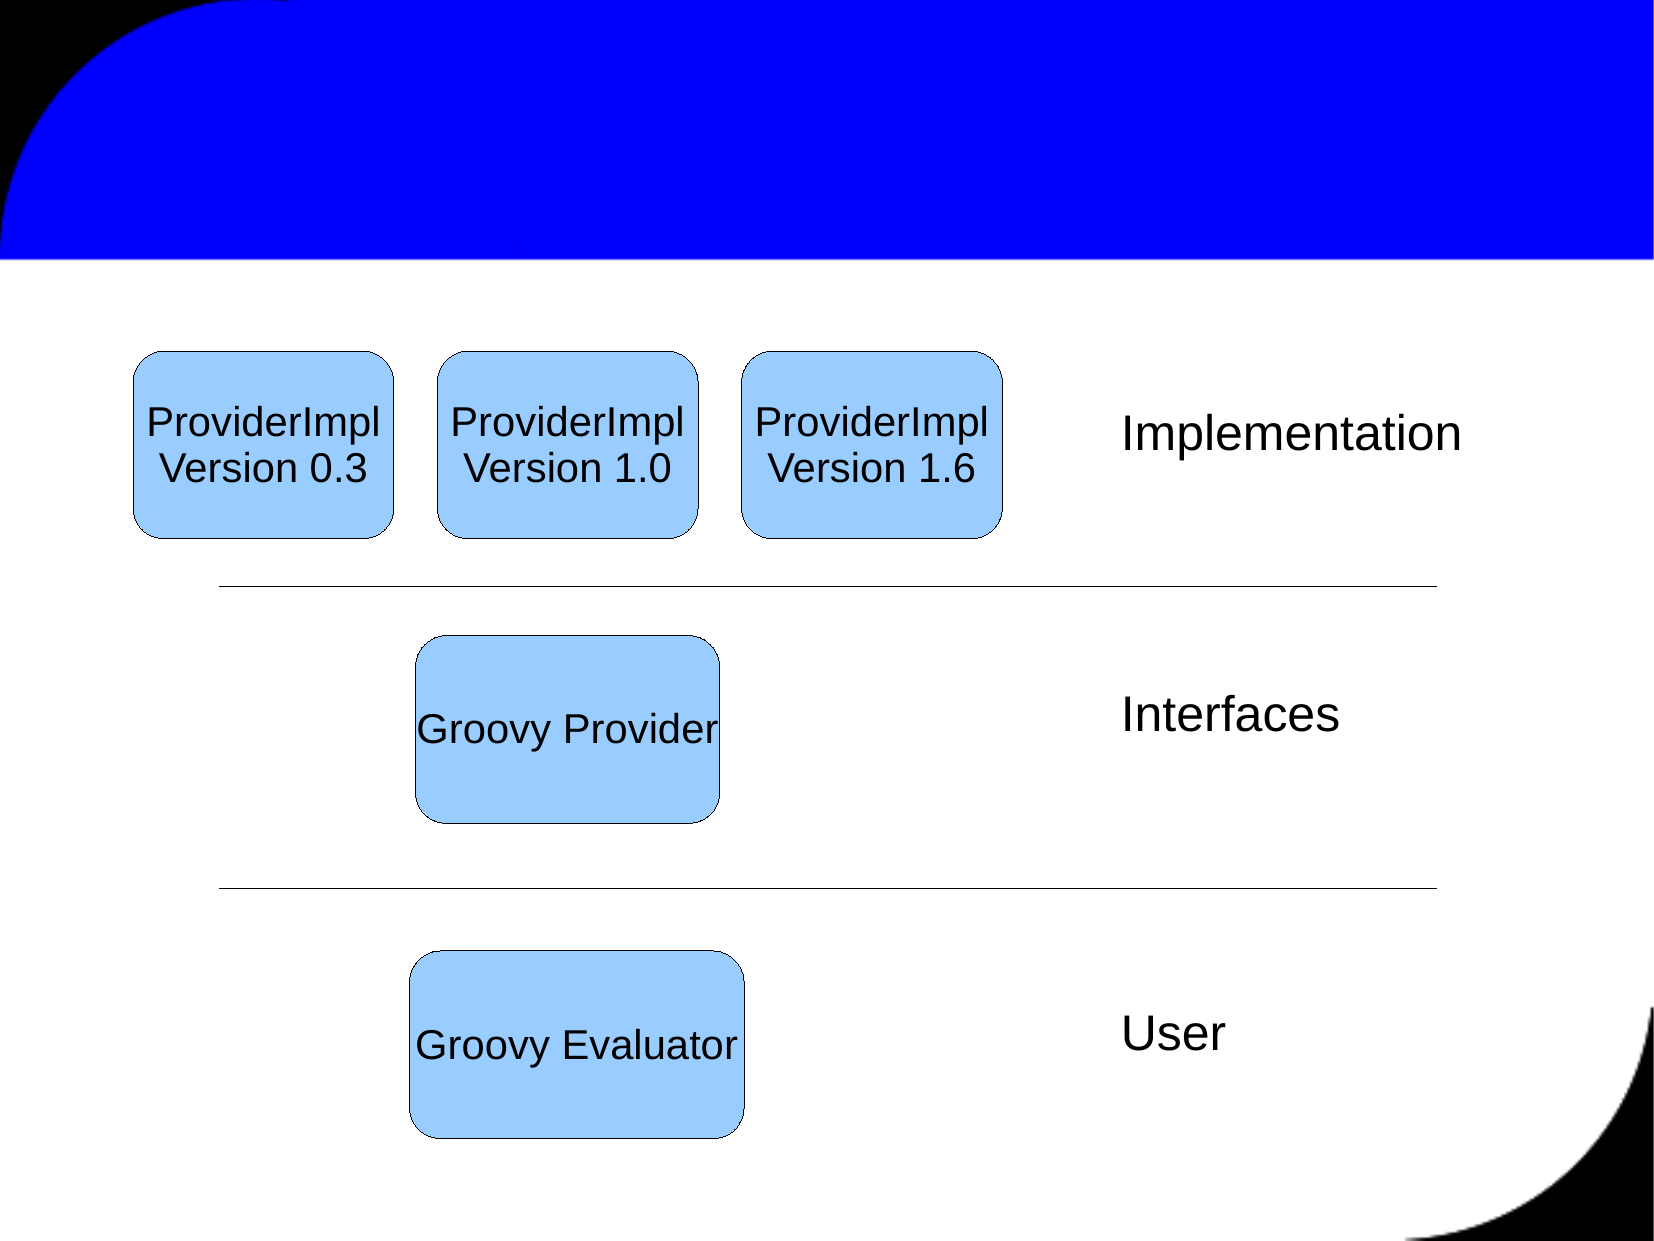

ProviderImpl
Version 0.3
ProviderImpl
Version 1.0
ProviderImpl
Version 1.6
Implementation
Groovy Provider
Interfaces
Groovy Evaluator
User